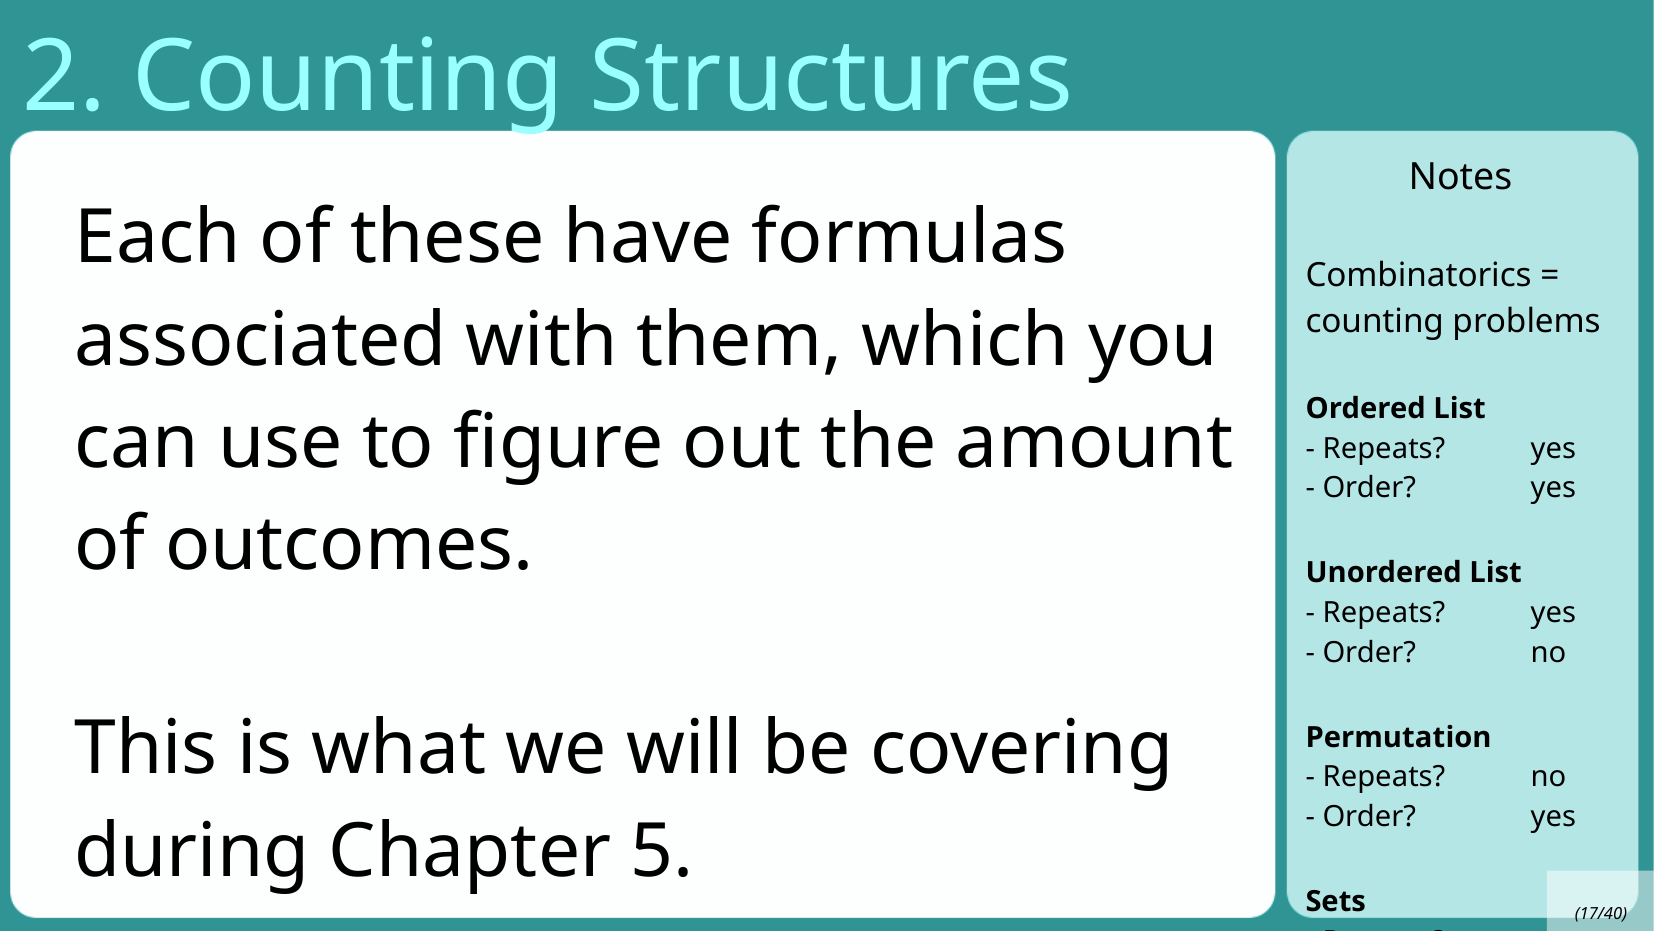

# 2. Counting Structures
Notes
Combinatorics = counting problems
Ordered List
- Repeats?		yes
- Order?		yes
Unordered List
- Repeats?		yes
- Order?		no
Permutation
- Repeats?		no
- Order?		yes
Sets
- Repeats?		no
- Order?		no
Each of these have formulas associated with them, which you can use to figure out the amount of outcomes.
This is what we will be covering during Chapter 5.